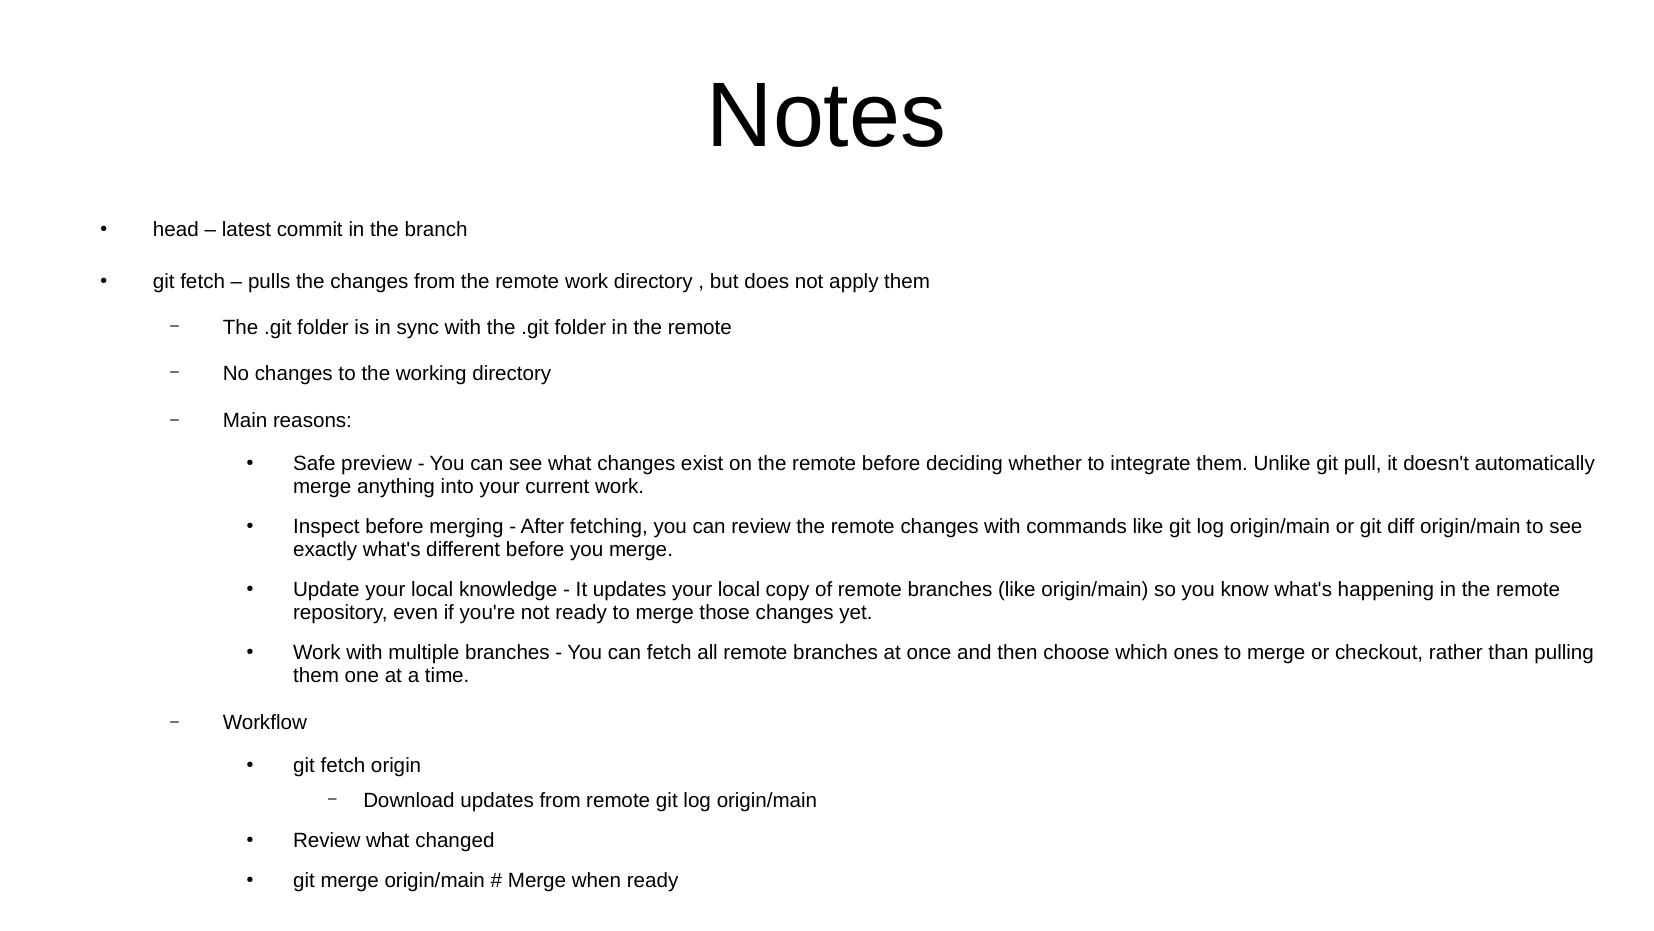

# Notes
head – latest commit in the branch
git fetch – pulls the changes from the remote work directory , but does not apply them
The .git folder is in sync with the .git folder in the remote
No changes to the working directory
Main reasons:
Safe preview - You can see what changes exist on the remote before deciding whether to integrate them. Unlike git pull, it doesn't automatically merge anything into your current work.
Inspect before merging - After fetching, you can review the remote changes with commands like git log origin/main or git diff origin/main to see exactly what's different before you merge.
Update your local knowledge - It updates your local copy of remote branches (like origin/main) so you know what's happening in the remote repository, even if you're not ready to merge those changes yet.
Work with multiple branches - You can fetch all remote branches at once and then choose which ones to merge or checkout, rather than pulling them one at a time.
Workflow
git fetch origin
Download updates from remote git log origin/main
Review what changed
git merge origin/main # Merge when ready